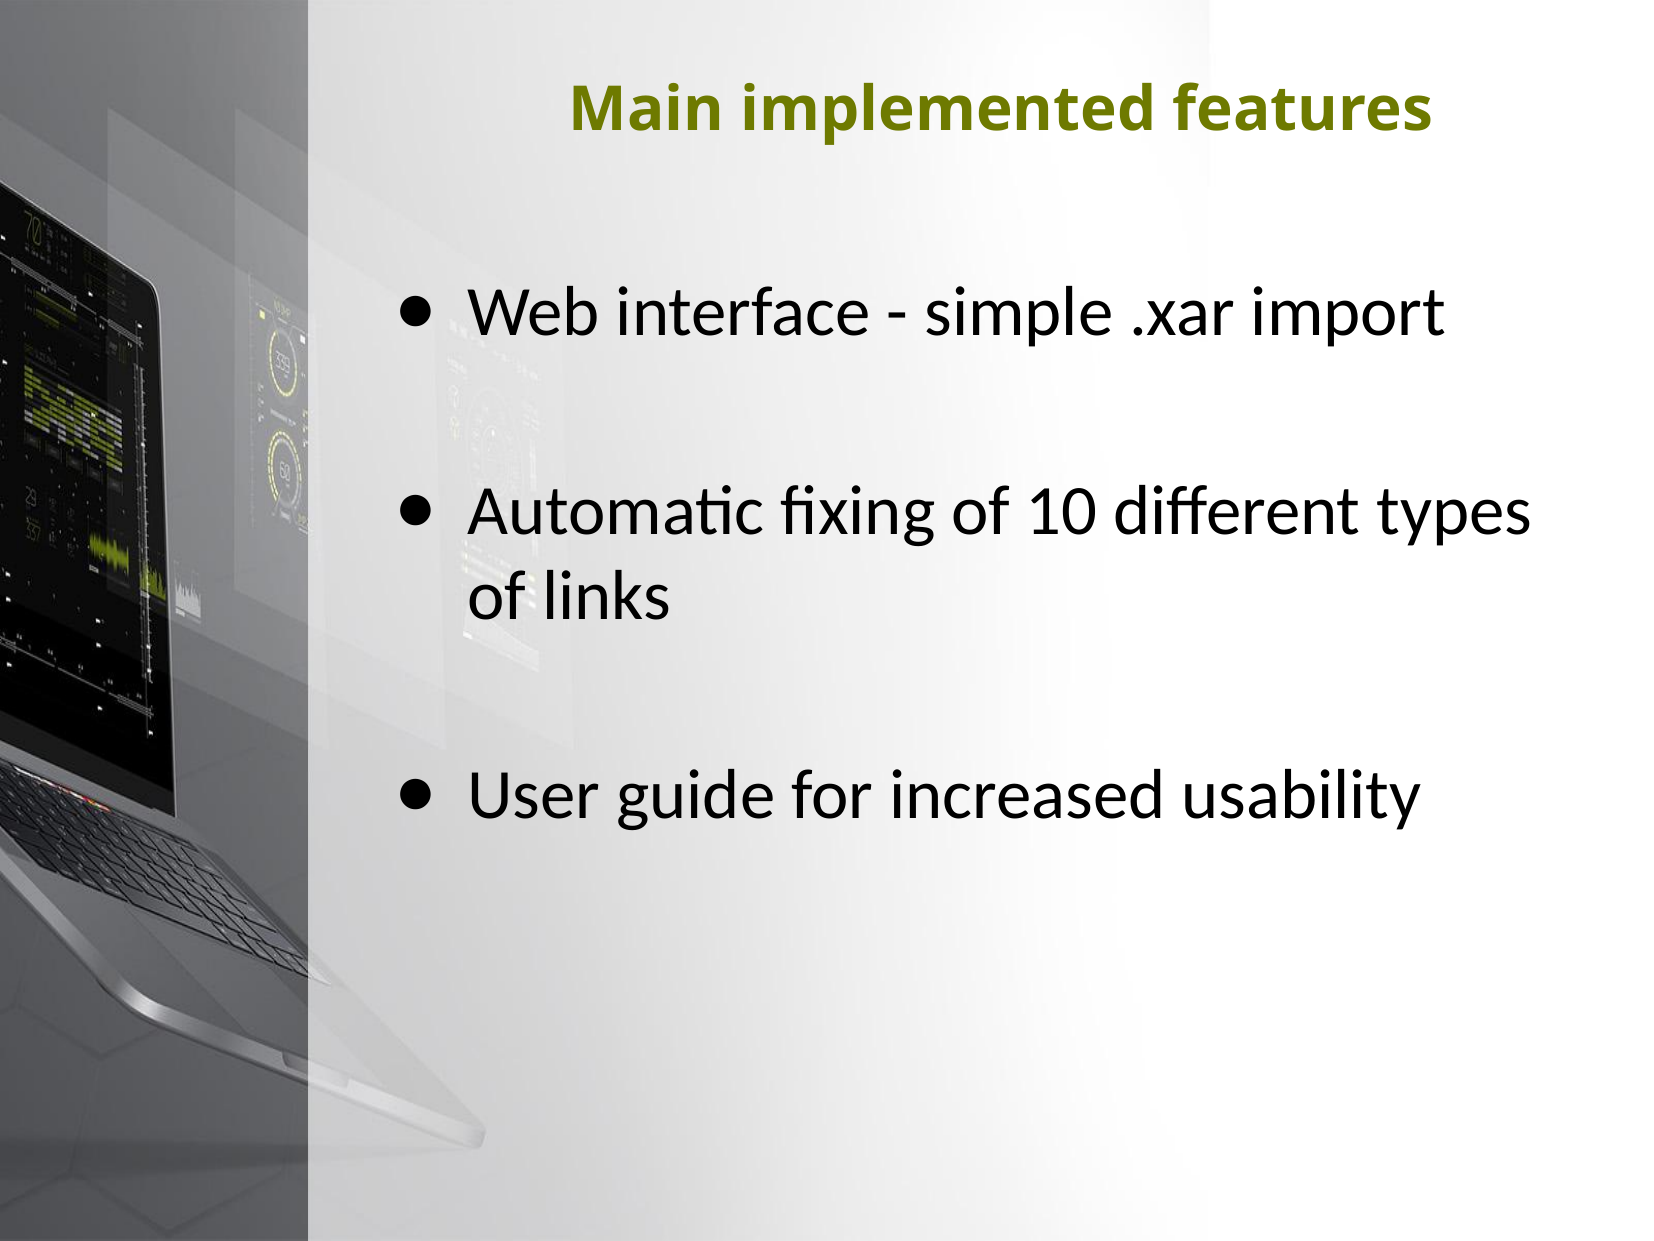

Main implemented features
# Web interface - simple .xar import
Automatic fixing of 10 different types of links
User guide for increased usability